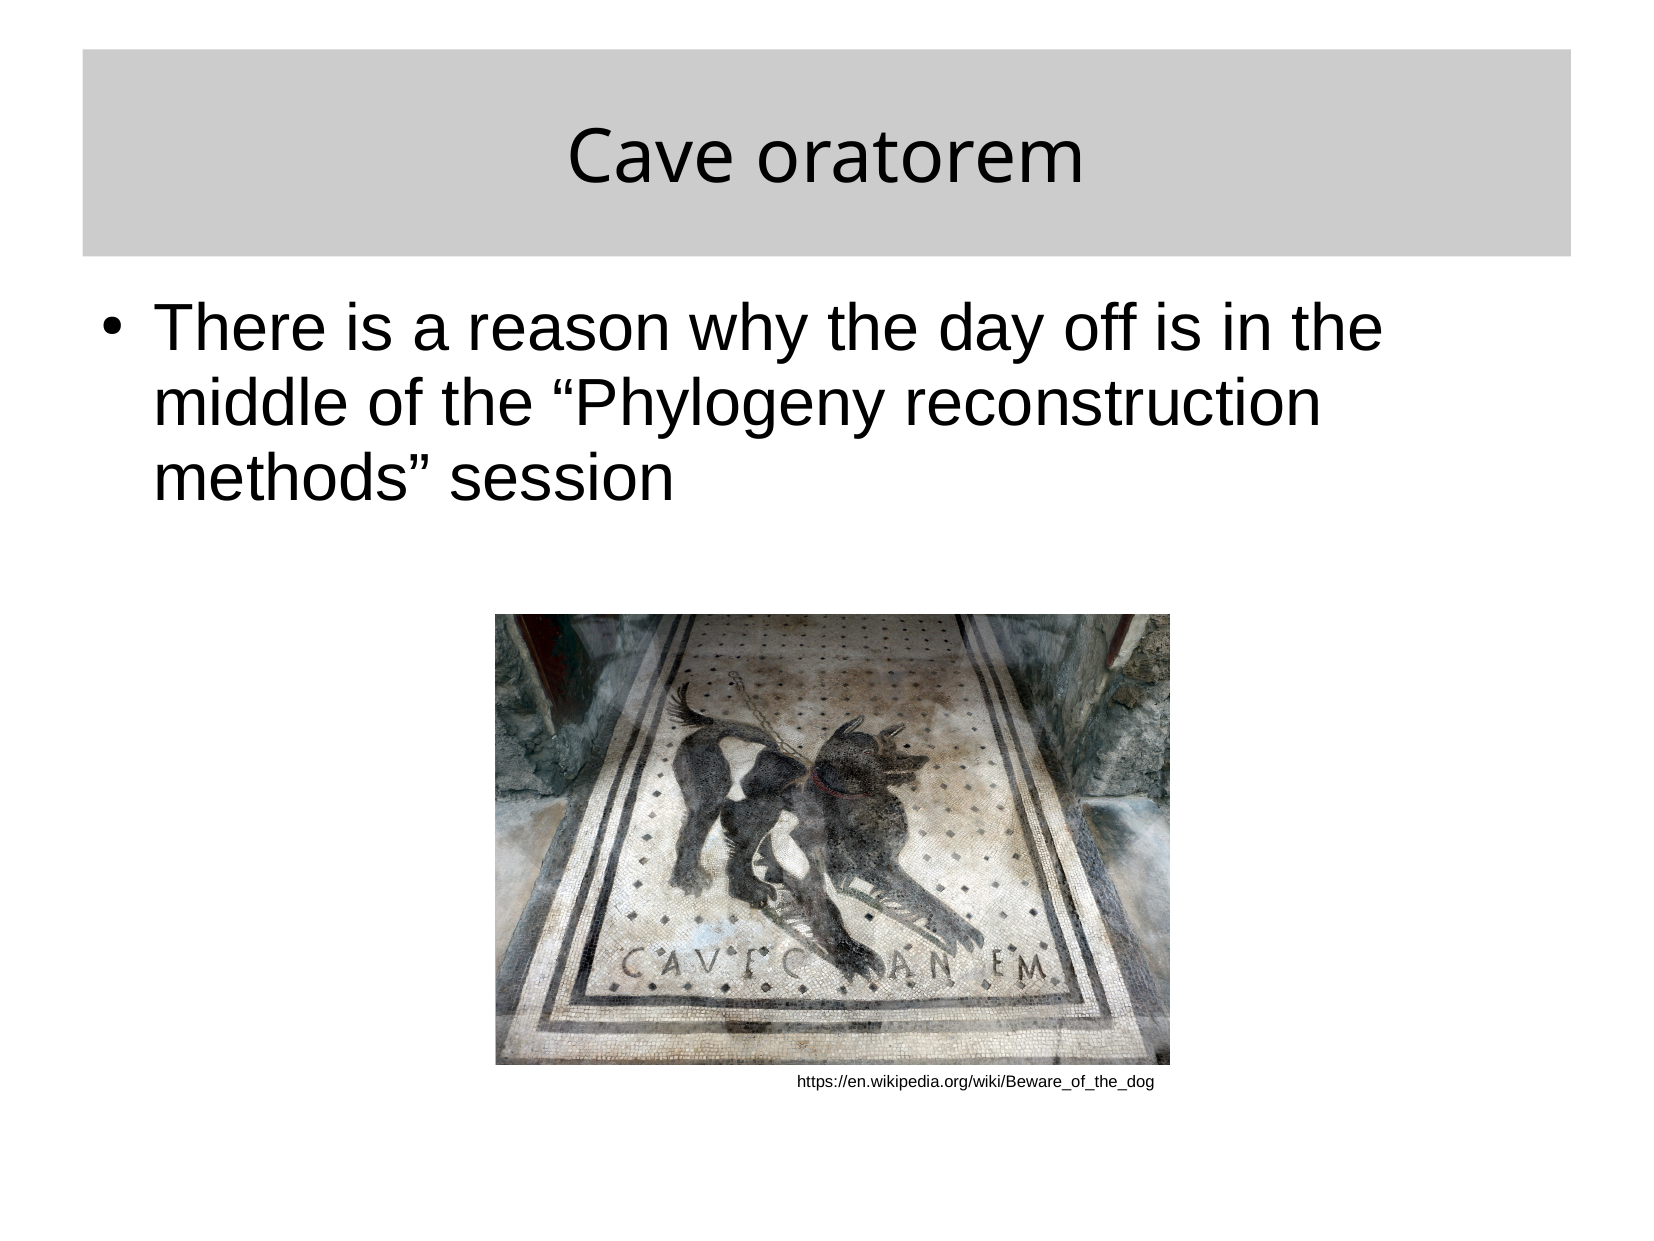

# Cave oratorem
There is a reason why the day off is in the middle of the “Phylogeny reconstruction methods” session
https://en.wikipedia.org/wiki/Beware_of_the_dog